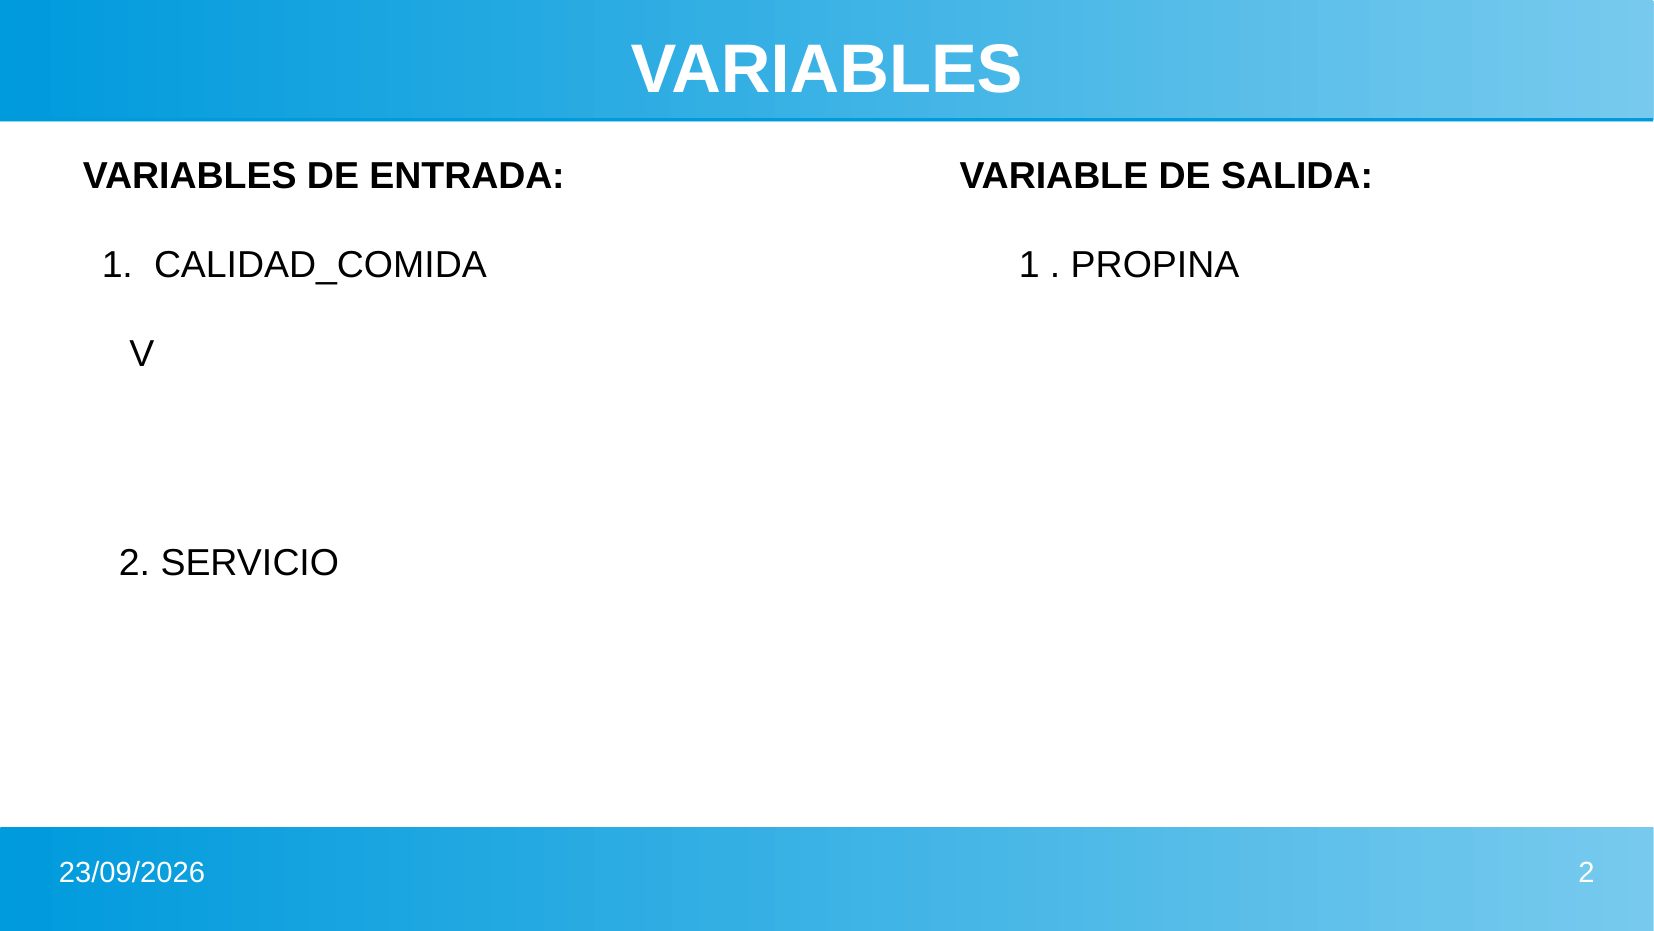

# VARIABLES
VARIABLES DE ENTRADA:
VARIABLE DE SALIDA:
1. CALIDAD_COMIDA
1 . PROPINA
V
2. SERVICIO
2